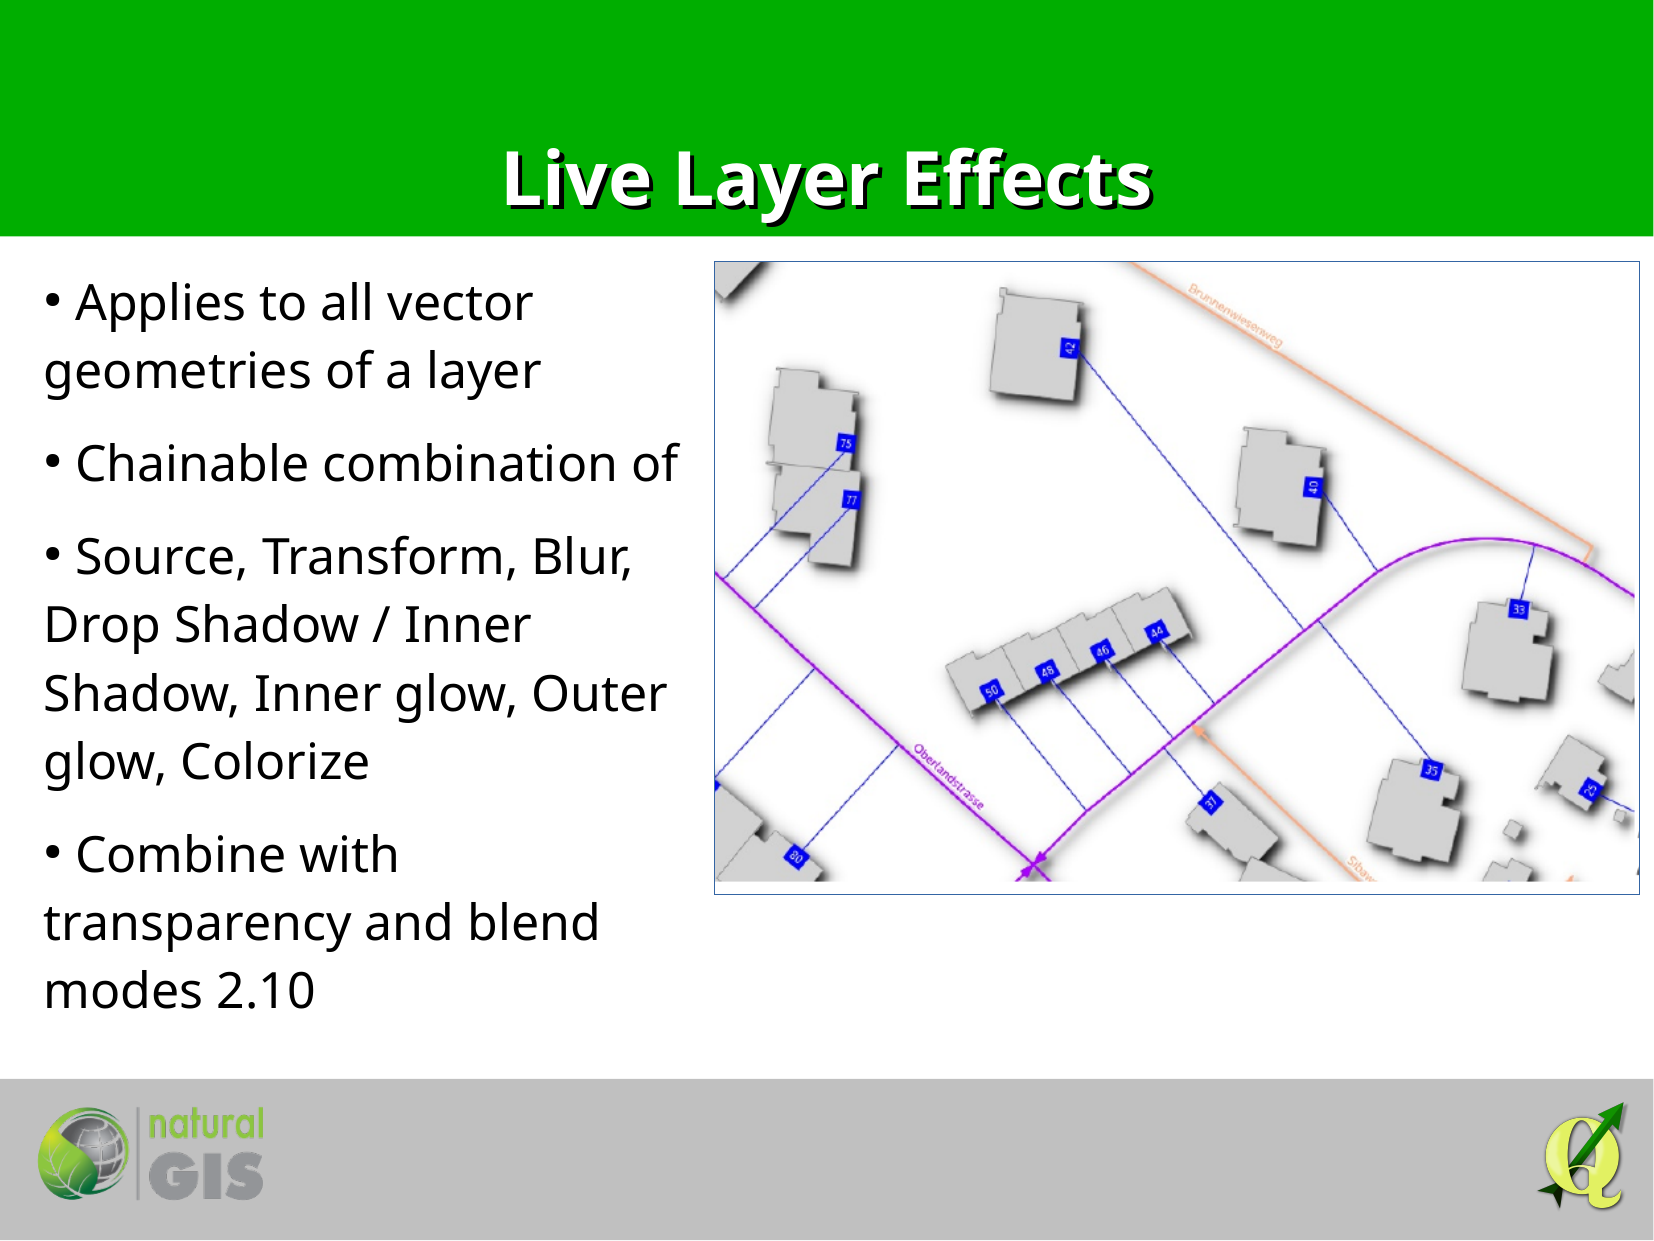

Live Layer Effects
 Applies to all vector geometries of a layer
 Chainable combination of
 Source, Transform, Blur, Drop Shadow / Inner Shadow, Inner glow, Outer glow, Colorize
 Combine with transparency and blend modes 2.10